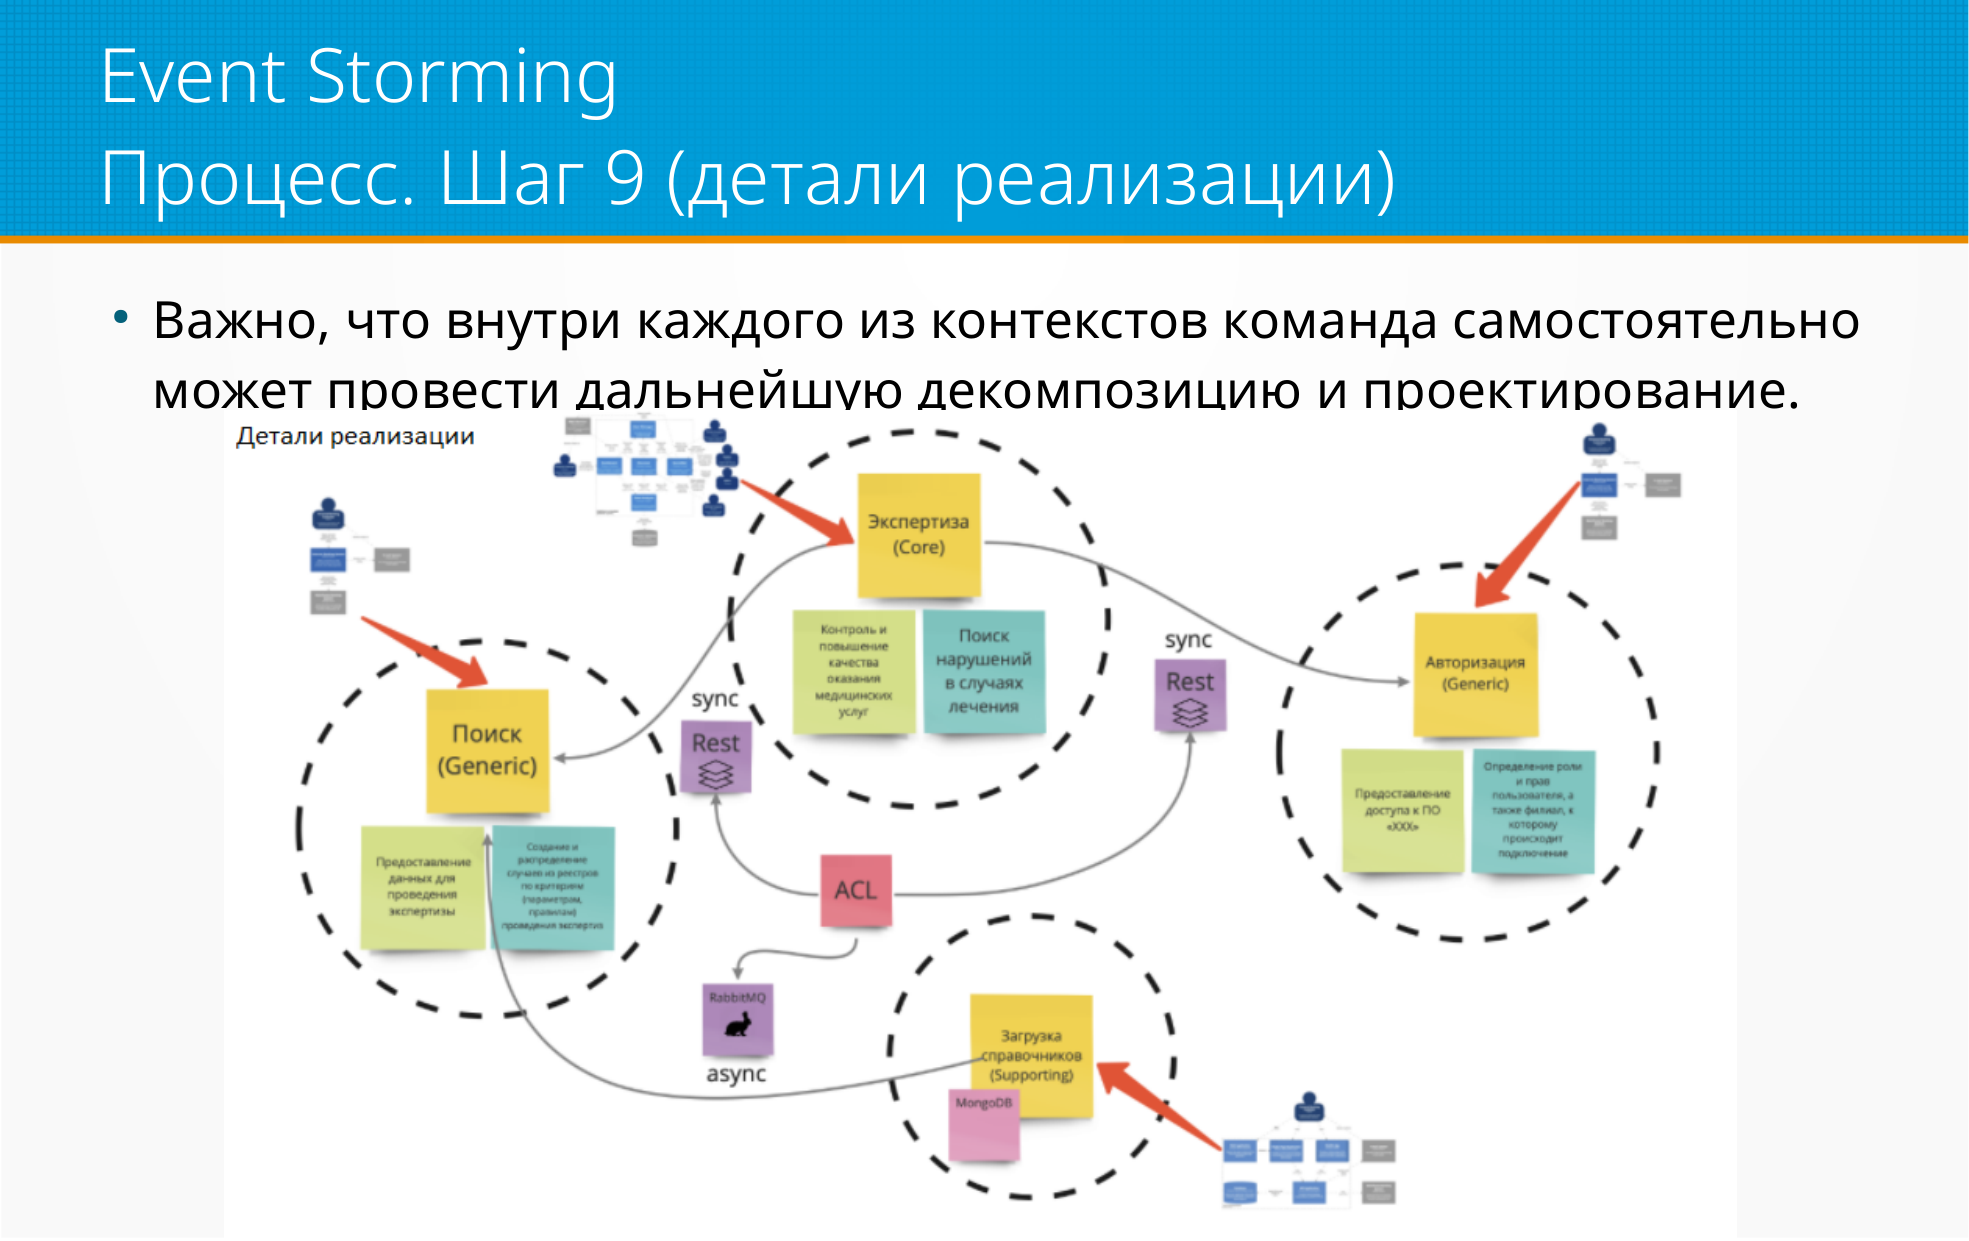

# Event Storming Процесс. Шаг 9 (детали реализации)
Важно, что внутри каждого из контекстов команда самостоятельно может провести дальнейшую декомпозицию и проектирование.